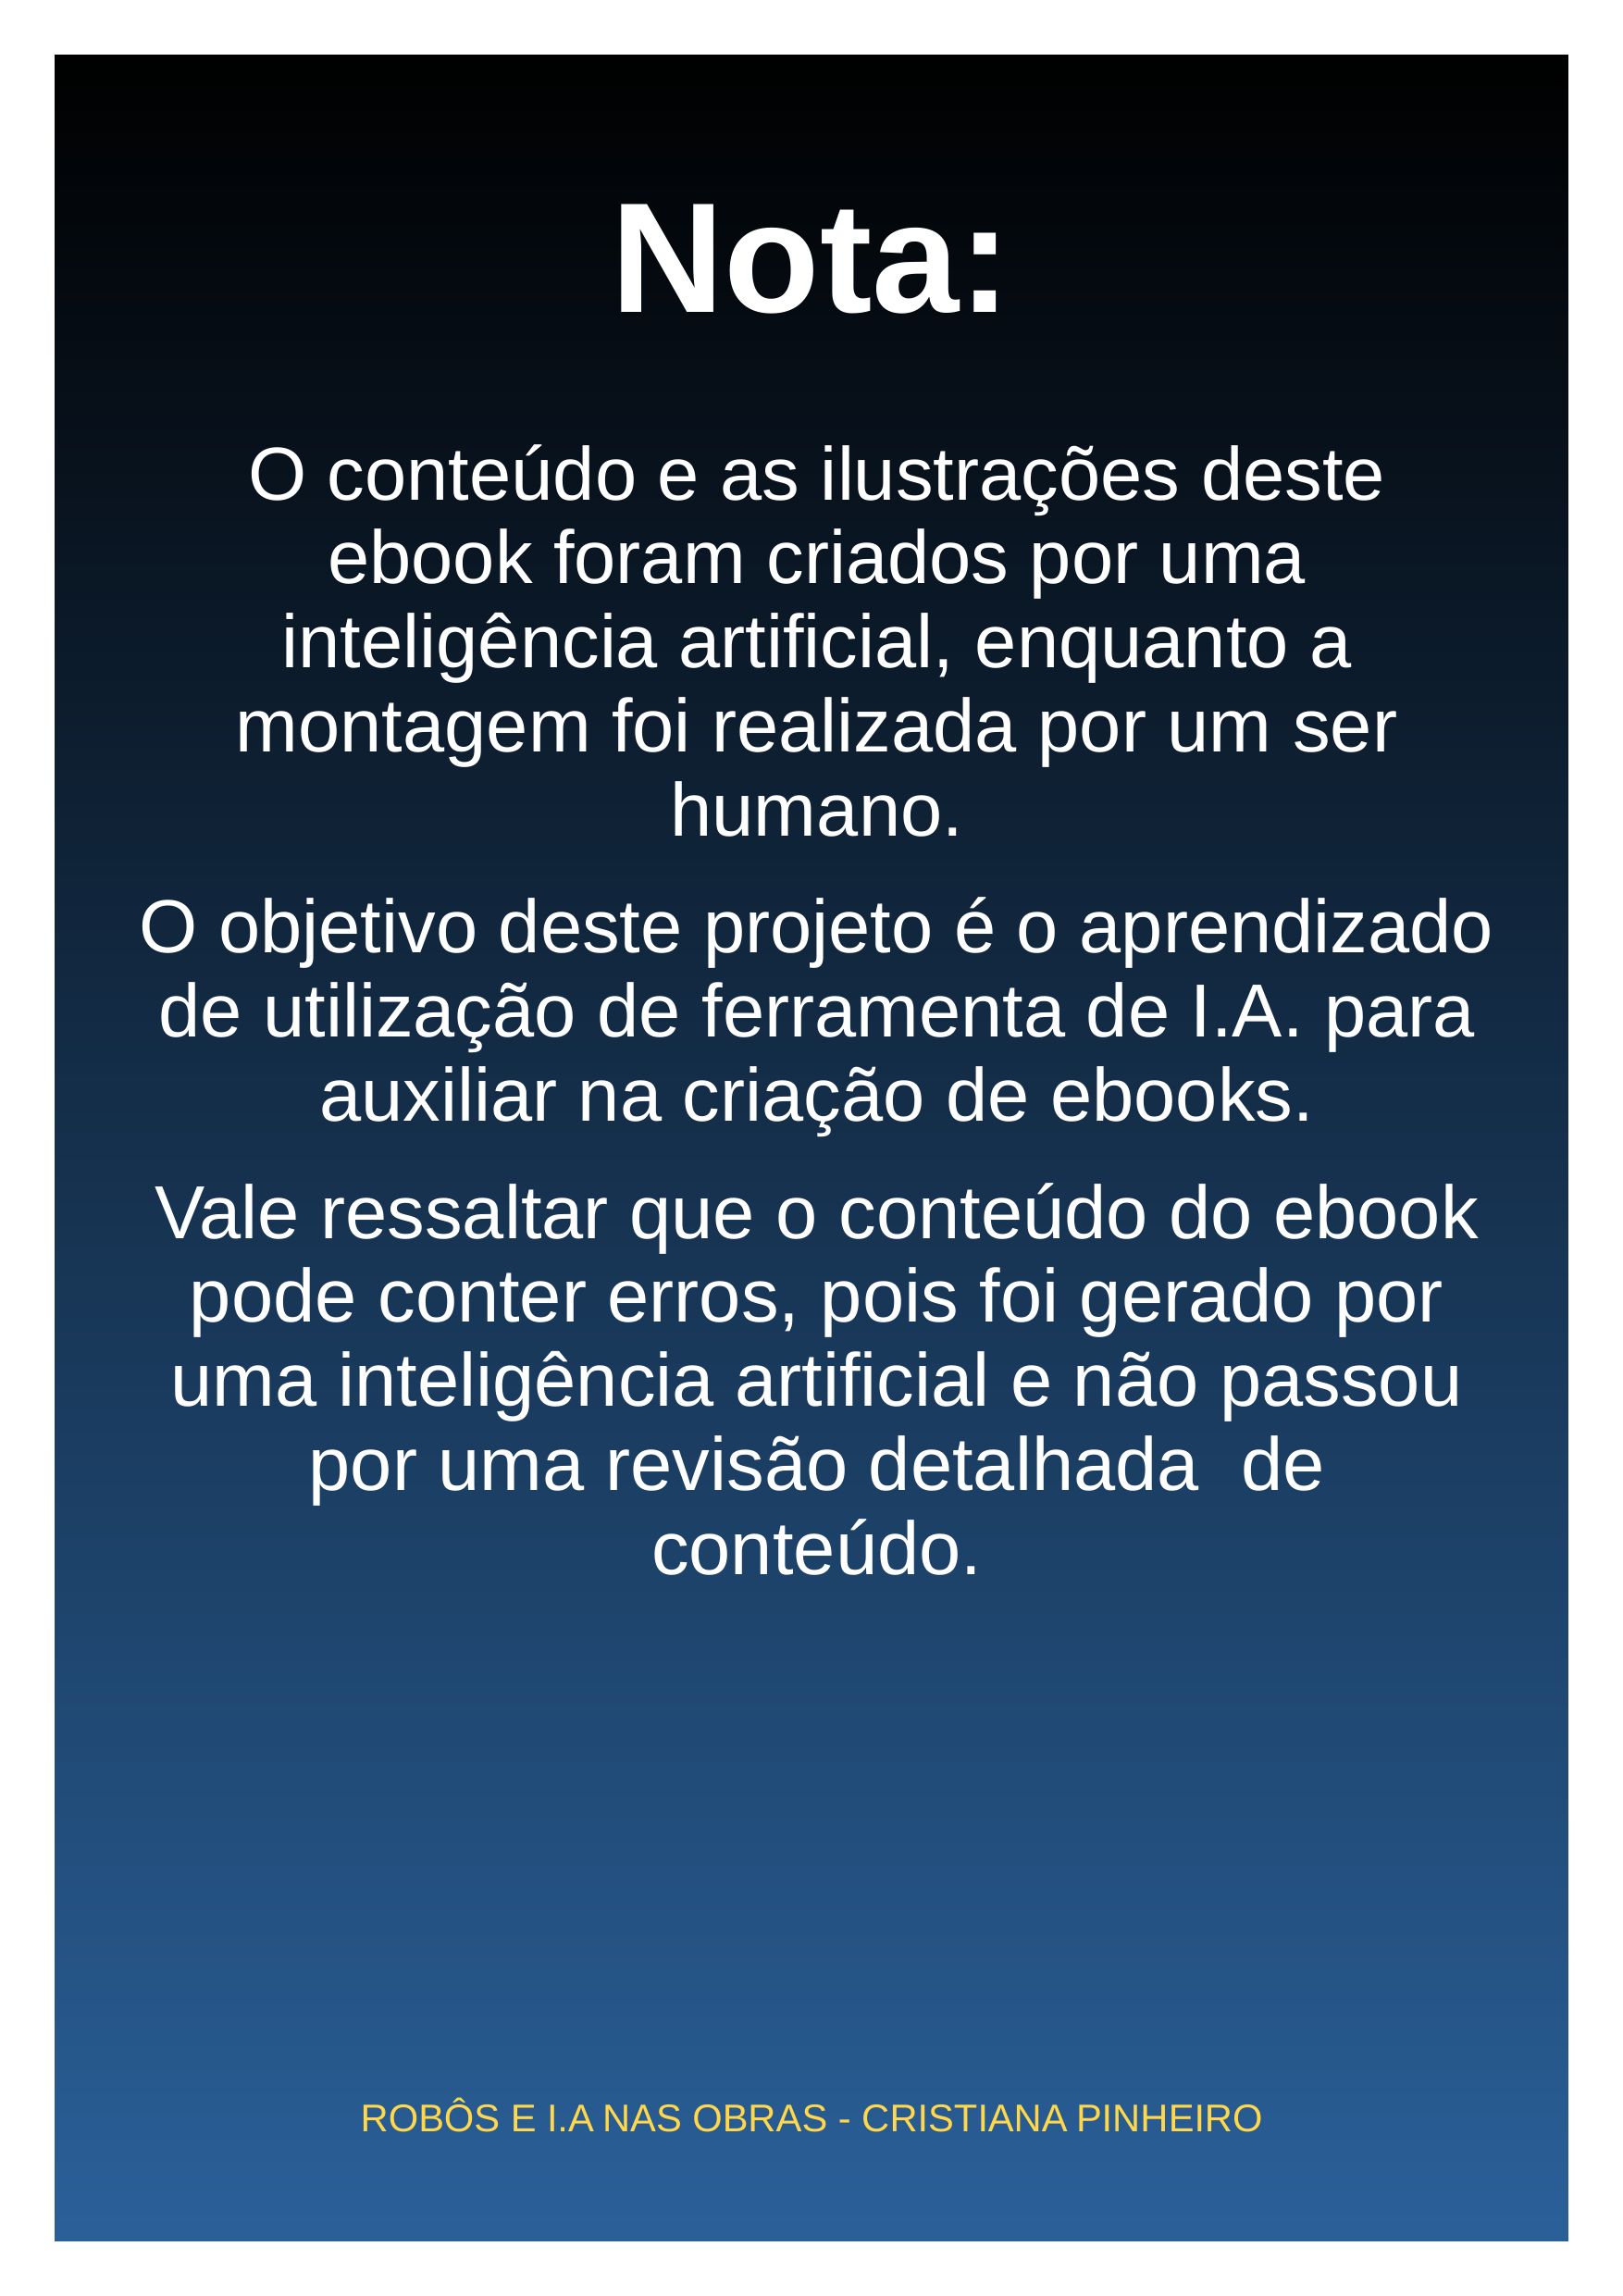

Nota:
# O conteúdo e as ilustrações deste ebook foram criados por uma inteligência artificial, enquanto a montagem foi realizada por um ser humano.
O objetivo deste projeto é o aprendizado de utilização de ferramenta de I.A. para auxiliar na criação de ebooks.
Vale ressaltar que o conteúdo do ebook pode conter erros, pois foi gerado por uma inteligência artificial e não passou por uma revisão detalhada de conteúdo.
Robôs e I.A nas Obras - Cristiana Pinheiro